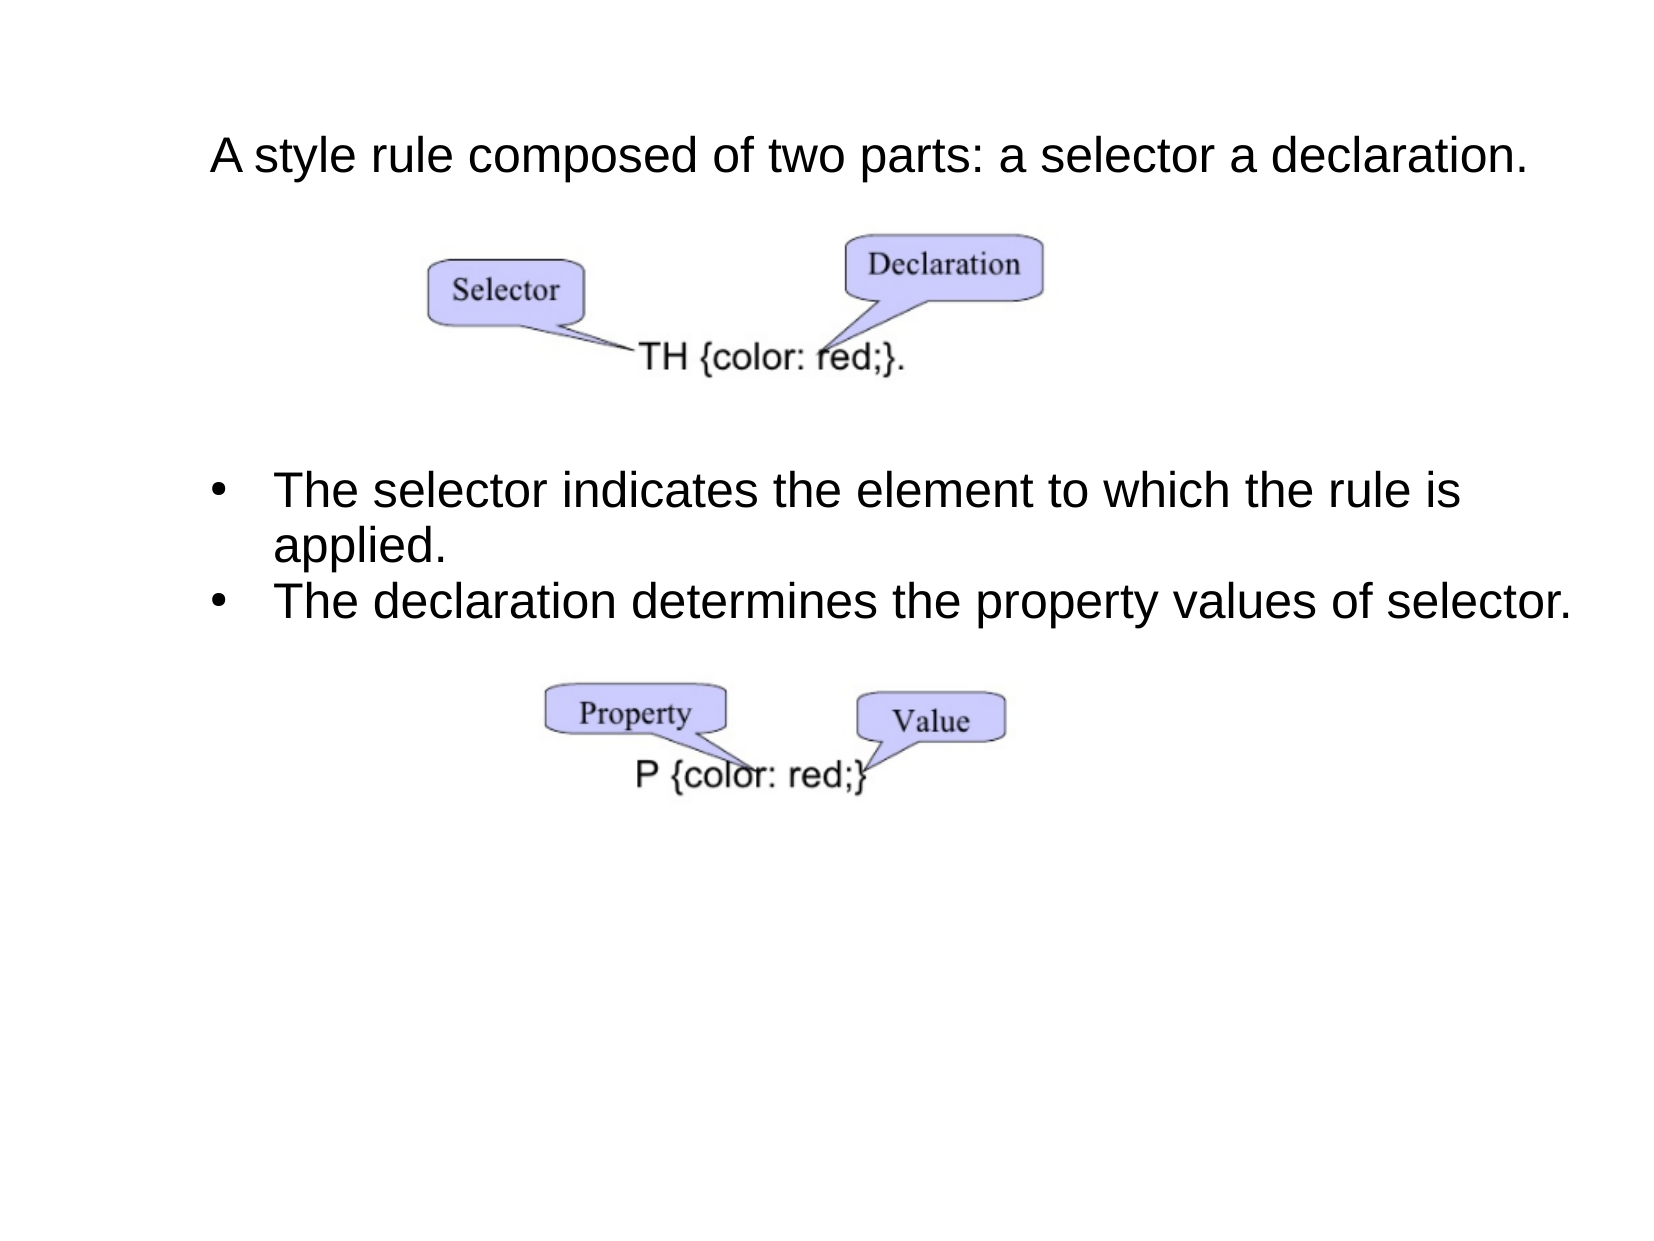

A style rule composed of two parts: a selector a declaration.
 The selector indicates the element to which the rule is
 applied.
 The declaration determines the property values of selector.